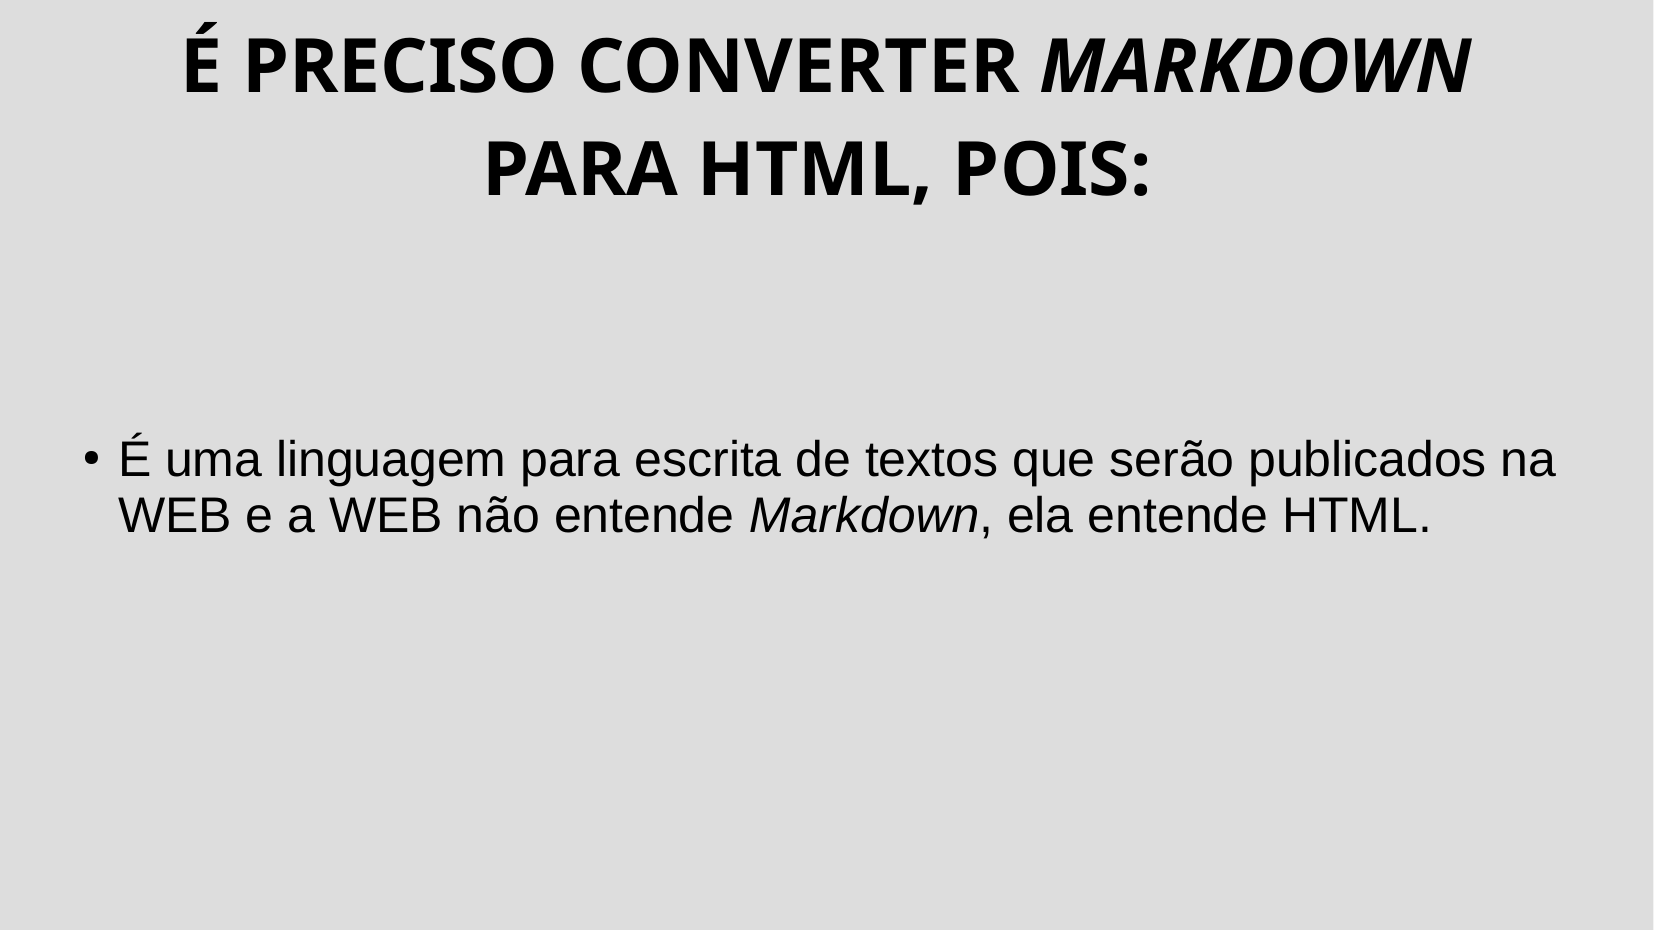

É PRECISO CONVERTER MARKDOWN PARA HTML, POIS:
# É uma linguagem para escrita de textos que serão publicados na WEB e a WEB não entende Markdown, ela entende HTML.